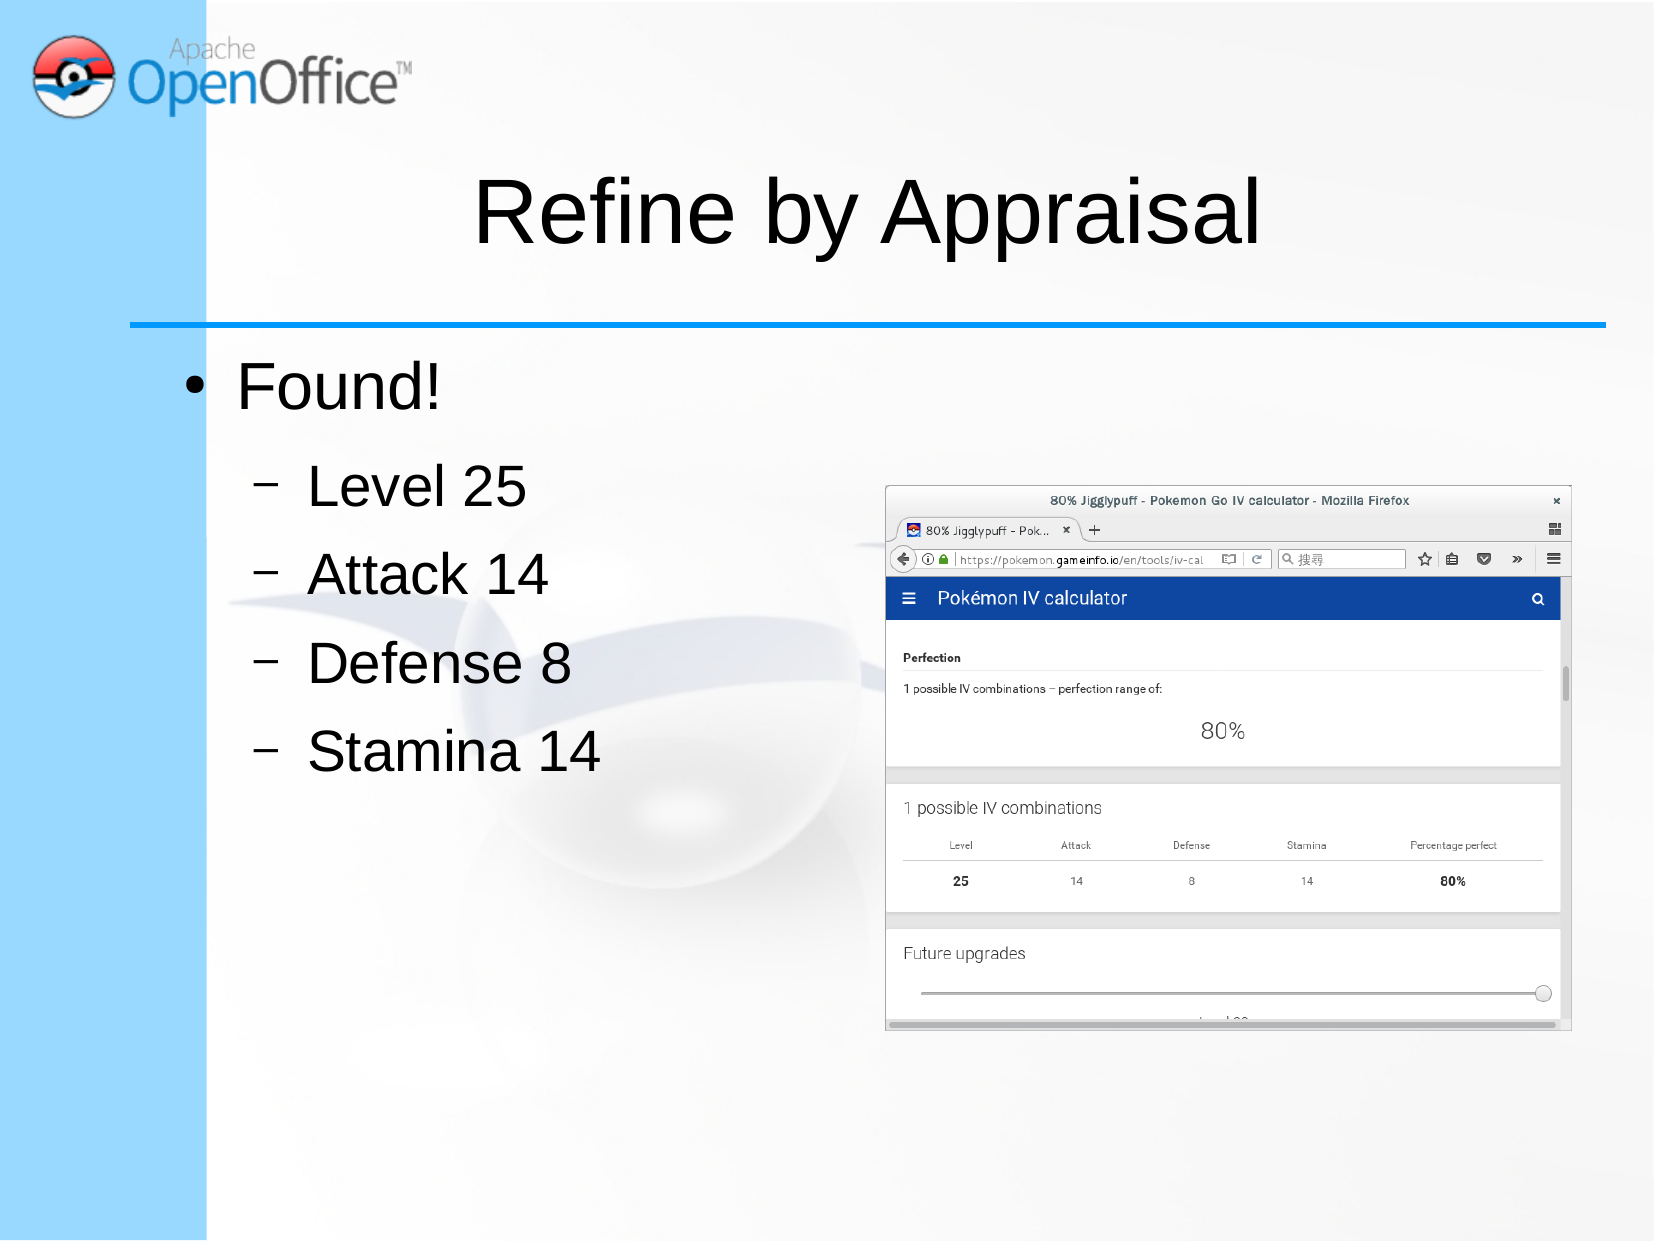

# Refine by Appraisal
Found!
Level 25
Attack 14
Defense 8
Stamina 14